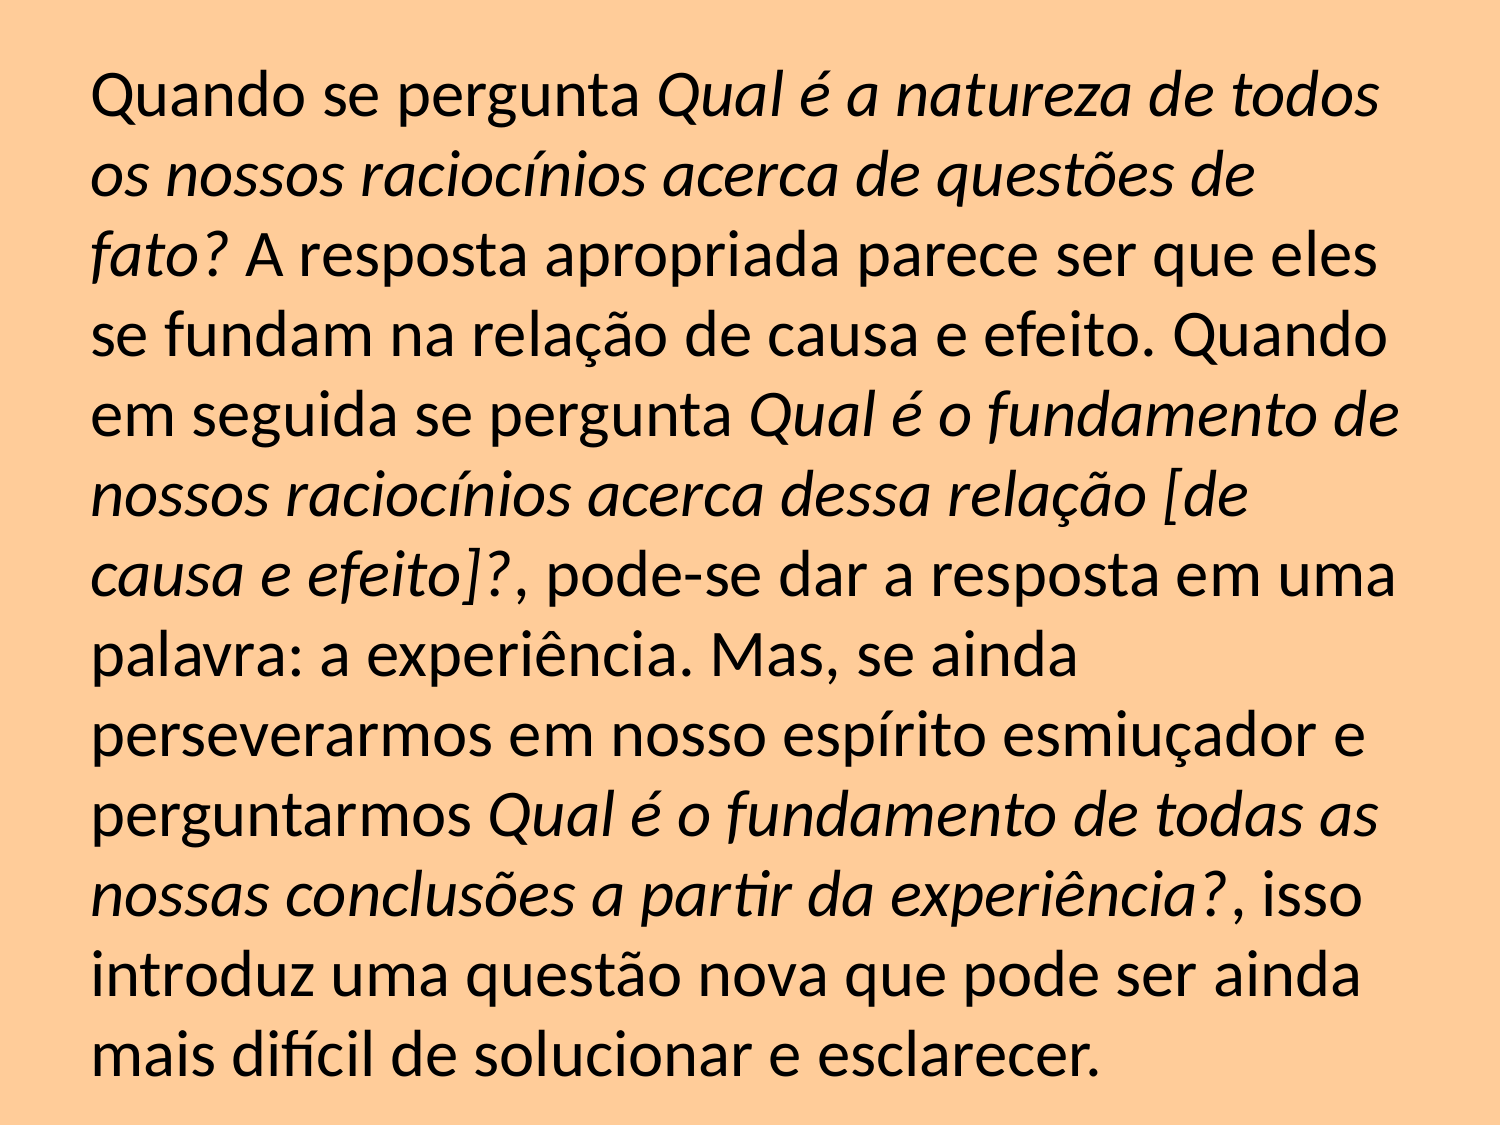

Quando se pergunta Qual é a natureza de todos os nossos raciocínios acerca de questões de fato? A resposta apropriada parece ser que eles se fundam na relação de causa e efeito. Quando em seguida se pergunta Qual é o fundamento de nossos raciocínios acerca dessa relação [de causa e efeito]?, pode-se dar a resposta em uma palavra: a experiência. Mas, se ainda perseverarmos em nosso espírito esmiuçador e perguntarmos Qual é o fundamento de todas as nossas conclusões a partir da experiência?, isso introduz uma questão nova que pode ser ainda mais difícil de solucionar e esclarecer.
#